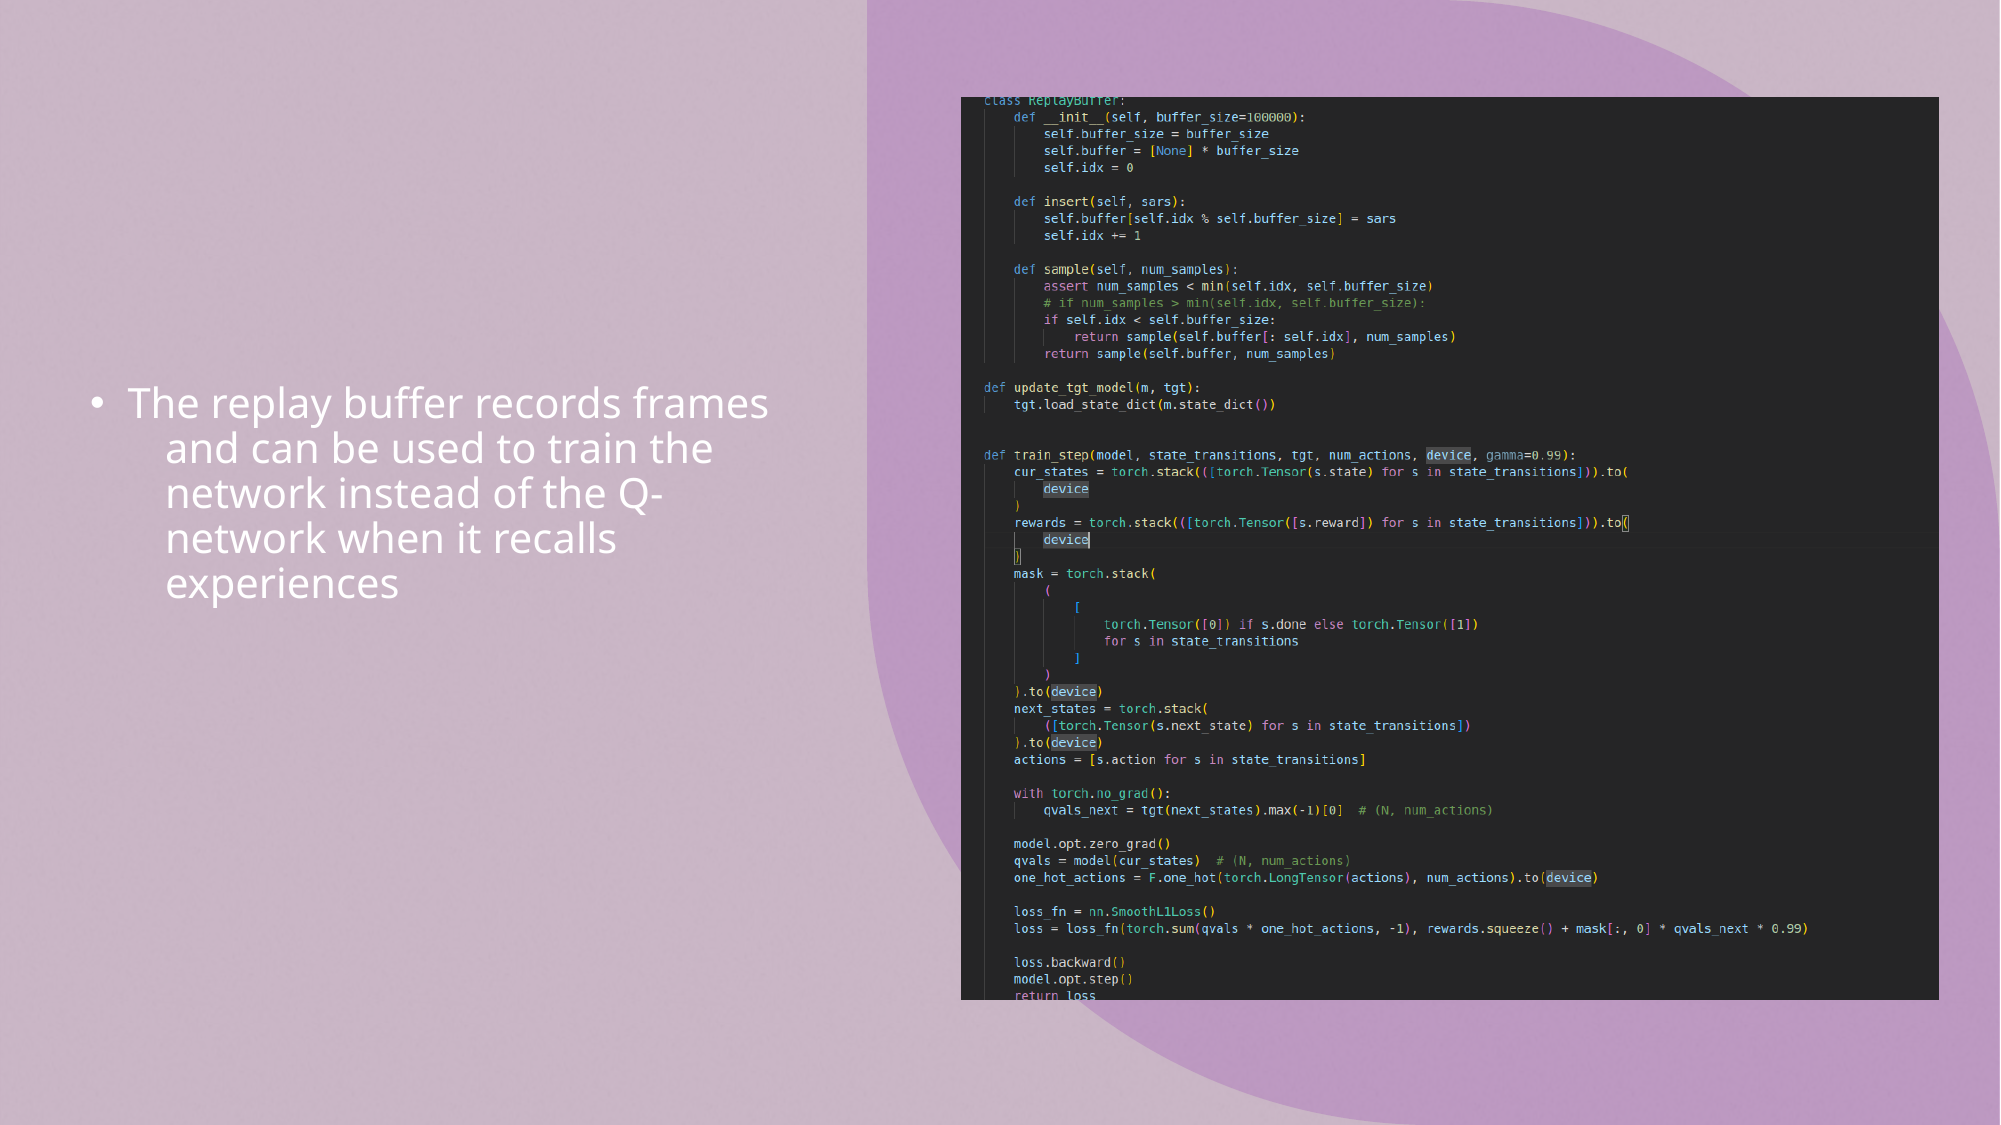

# The replay buffer records frames and can be used to train the network instead of the Q-network when it recalls experiences